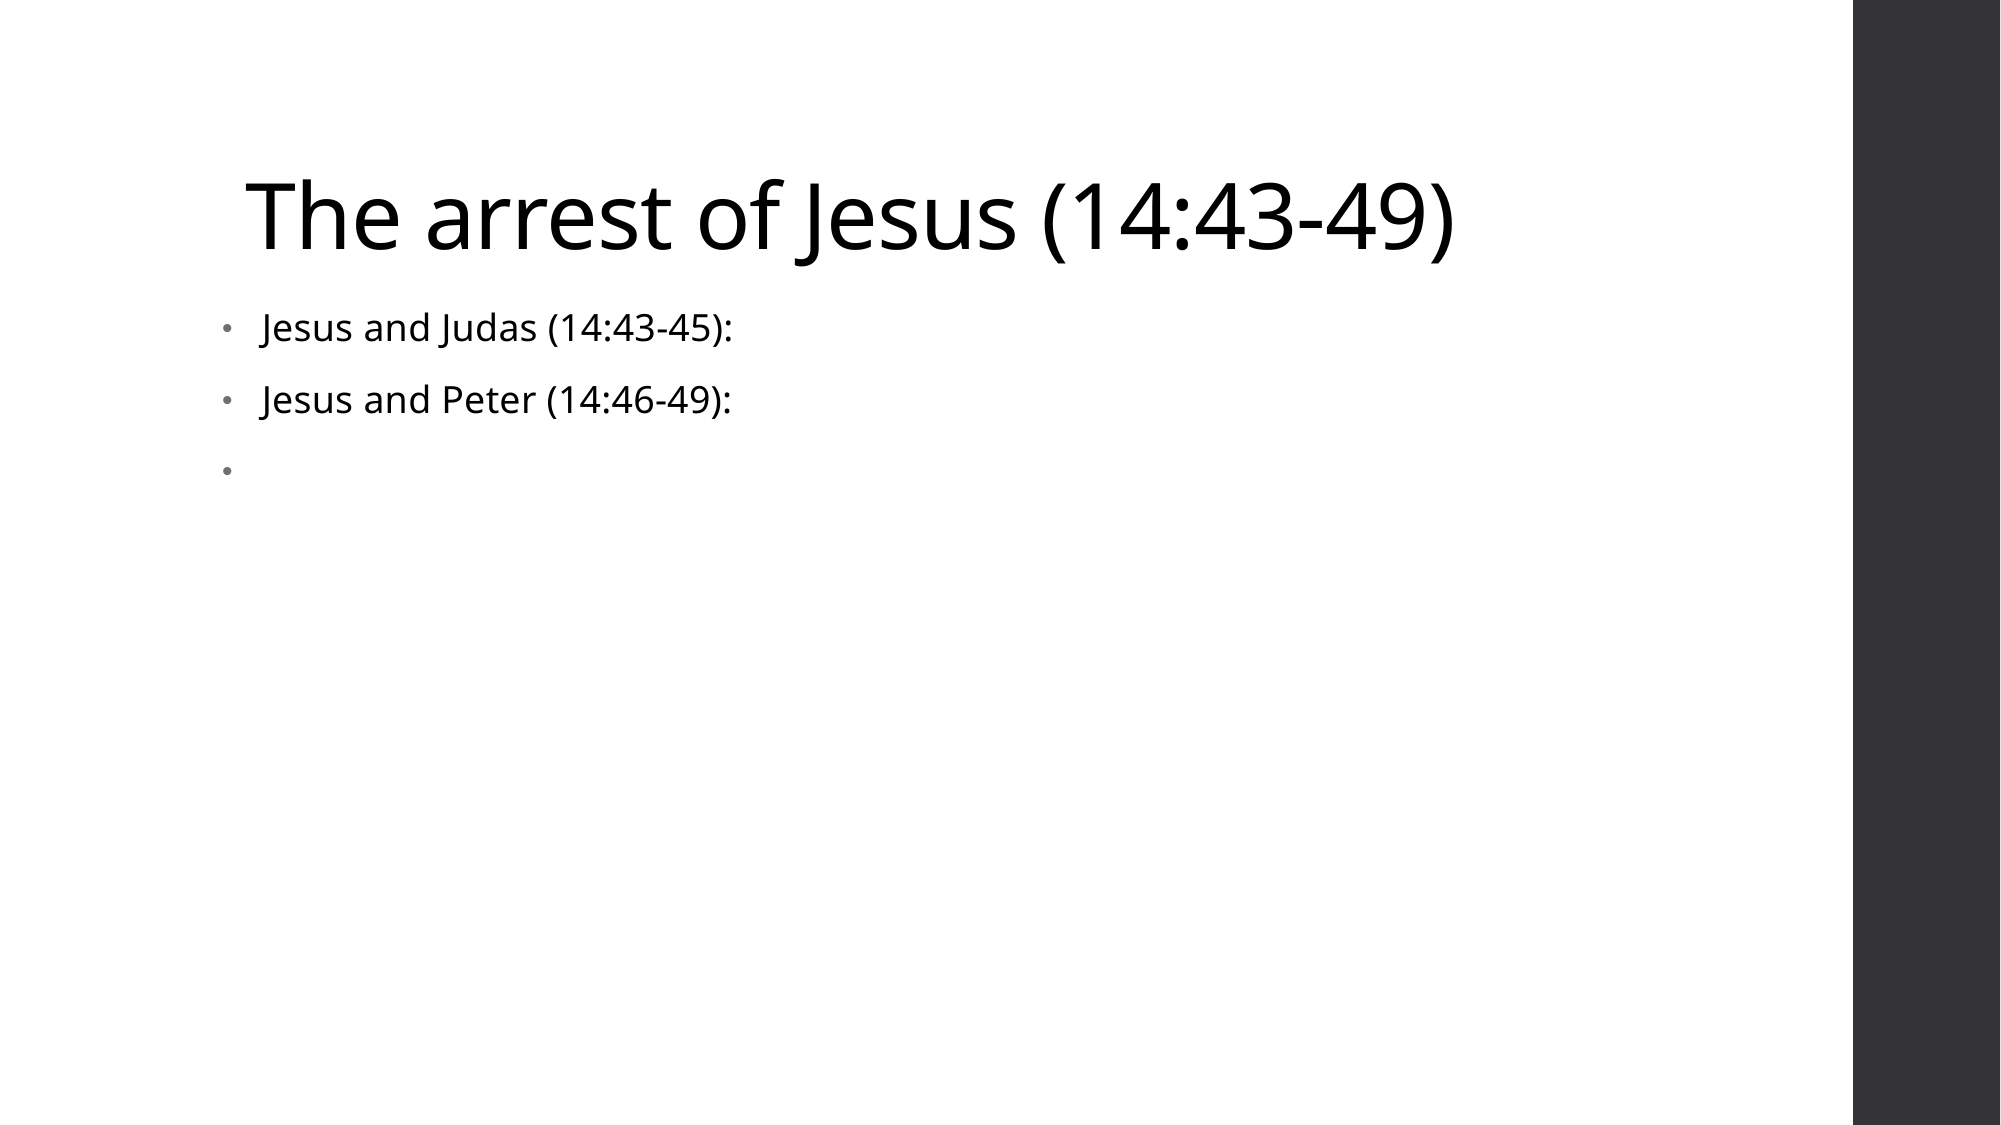

# The arrest of Jesus (14:43-49)
 Jesus and Judas (14:43-45):
 Jesus and Peter (14:46-49):